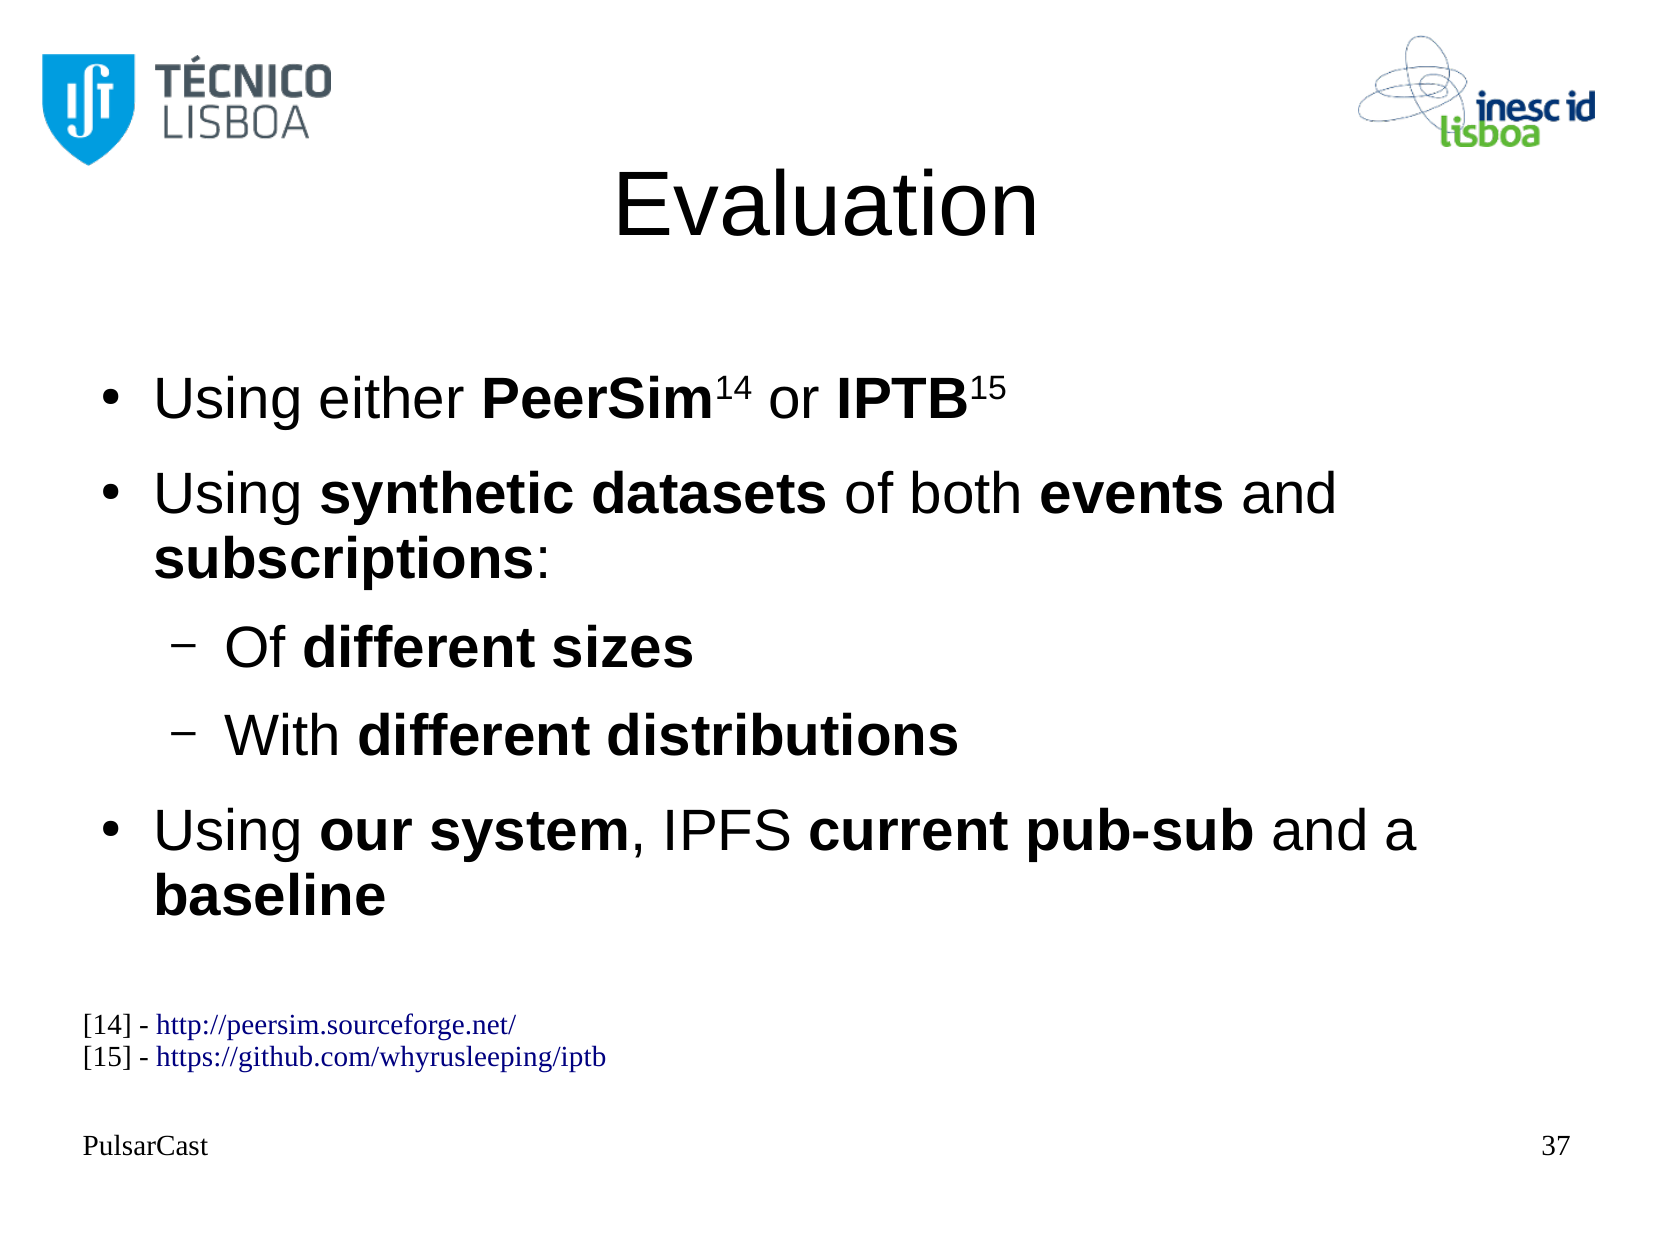

# Evaluation
Using either PeerSim14 or IPTB15
Using synthetic datasets of both events and subscriptions:
Of different sizes
With different distributions
Using our system, IPFS current pub-sub and a baseline
[14] - http://peersim.sourceforge.net/
[15] - https://github.com/whyrusleeping/iptb
PulsarCast
37